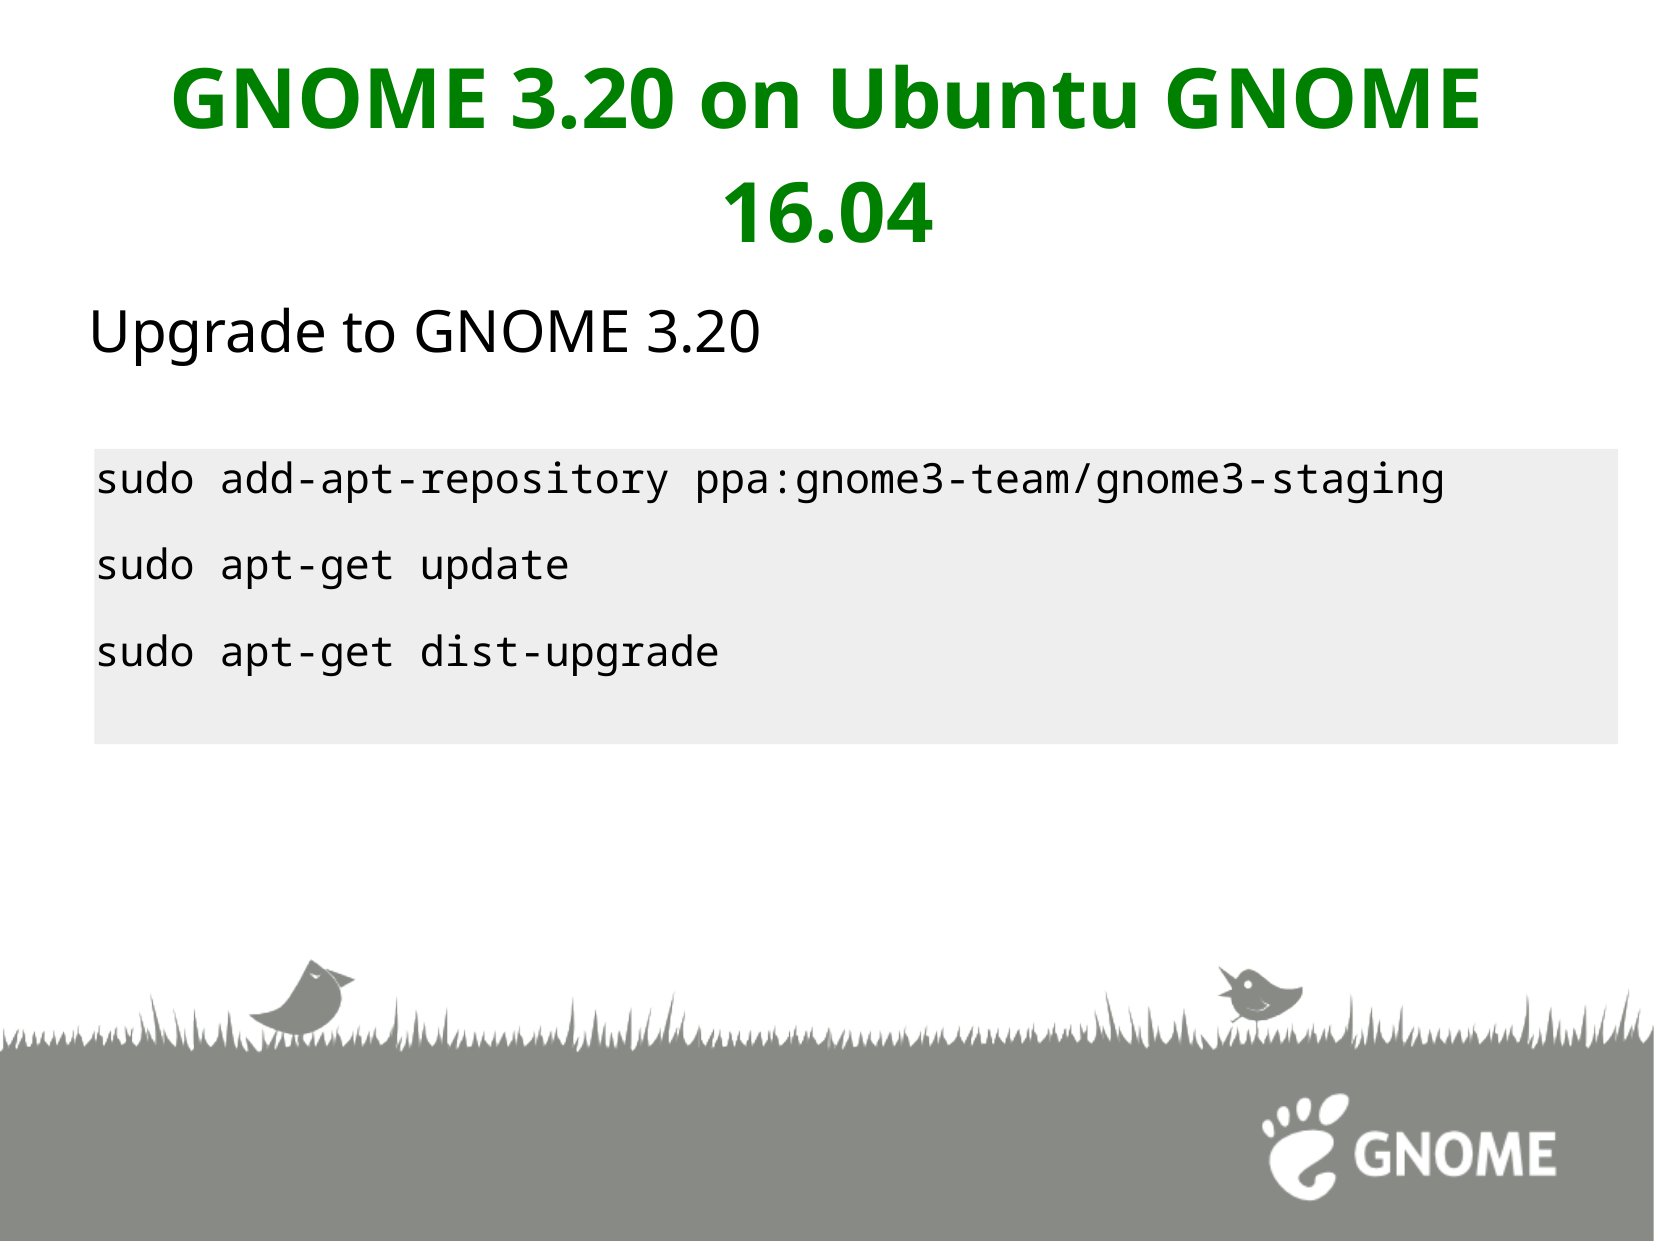

# GNOME 3.20 on Ubuntu GNOME 16.04
Upgrade to GNOME 3.20
sudo add-apt-repository ppa:gnome3-team/gnome3-staging
sudo apt-get update
sudo apt-get dist-upgrade